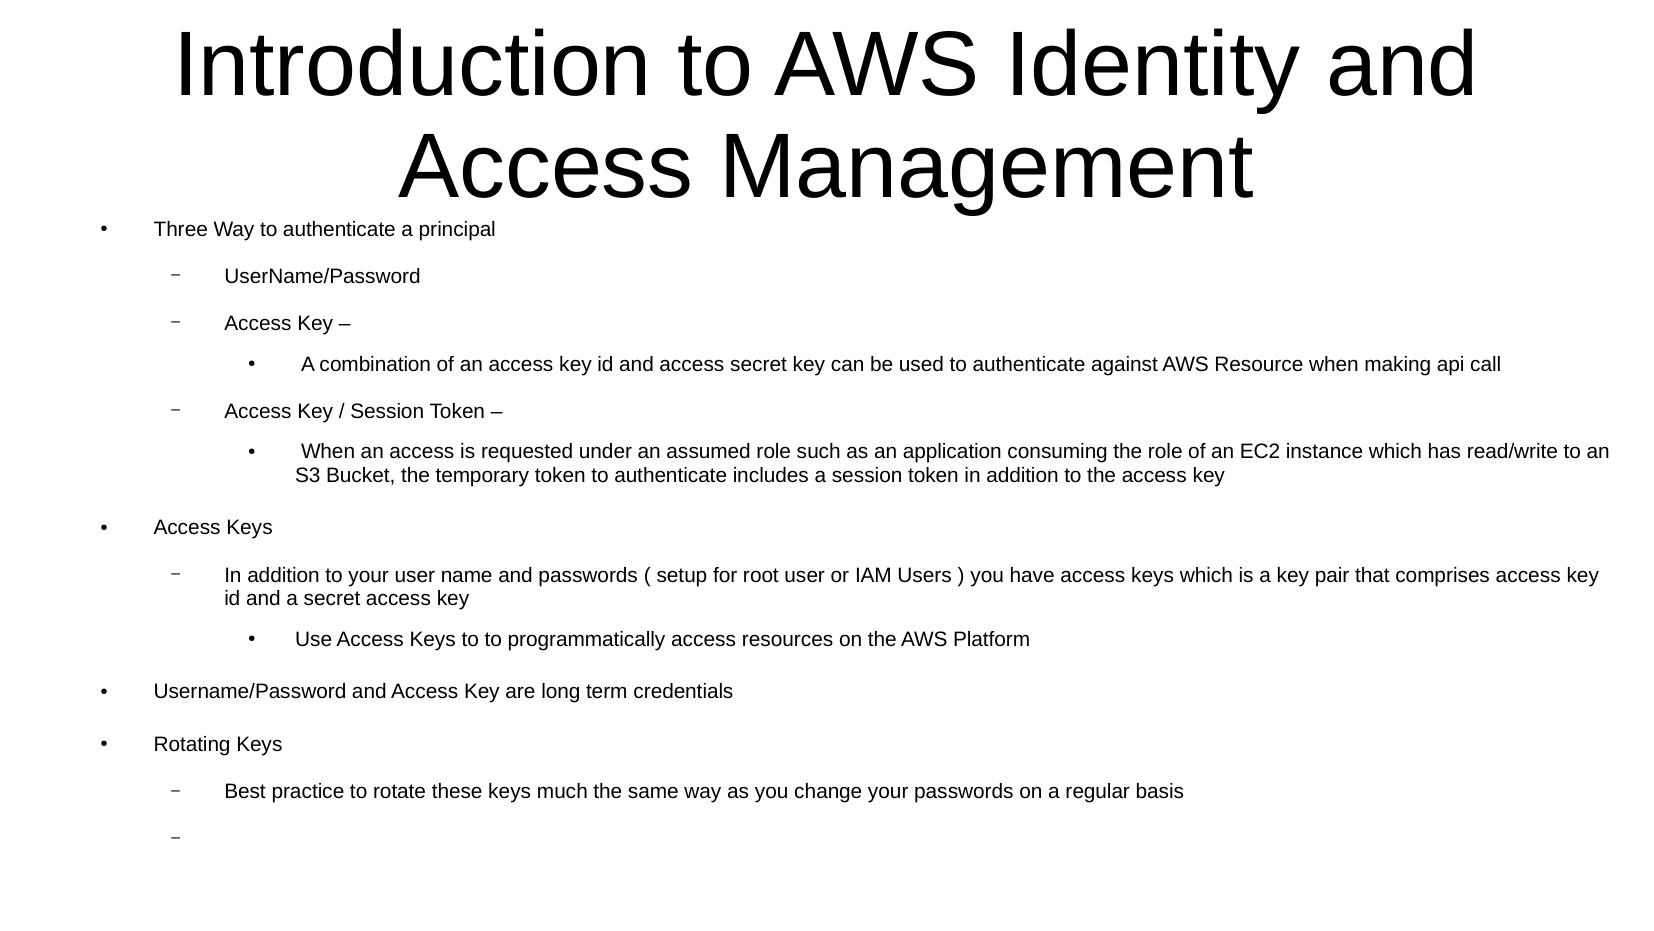

# Introduction to AWS Identity and Access Management
Three Way to authenticate a principal
UserName/Password
Access Key –
 A combination of an access key id and access secret key can be used to authenticate against AWS Resource when making api call
Access Key / Session Token –
 When an access is requested under an assumed role such as an application consuming the role of an EC2 instance which has read/write to an S3 Bucket, the temporary token to authenticate includes a session token in addition to the access key
Access Keys
In addition to your user name and passwords ( setup for root user or IAM Users ) you have access keys which is a key pair that comprises access key id and a secret access key
Use Access Keys to to programmatically access resources on the AWS Platform
Username/Password and Access Key are long term credentials
Rotating Keys
Best practice to rotate these keys much the same way as you change your passwords on a regular basis